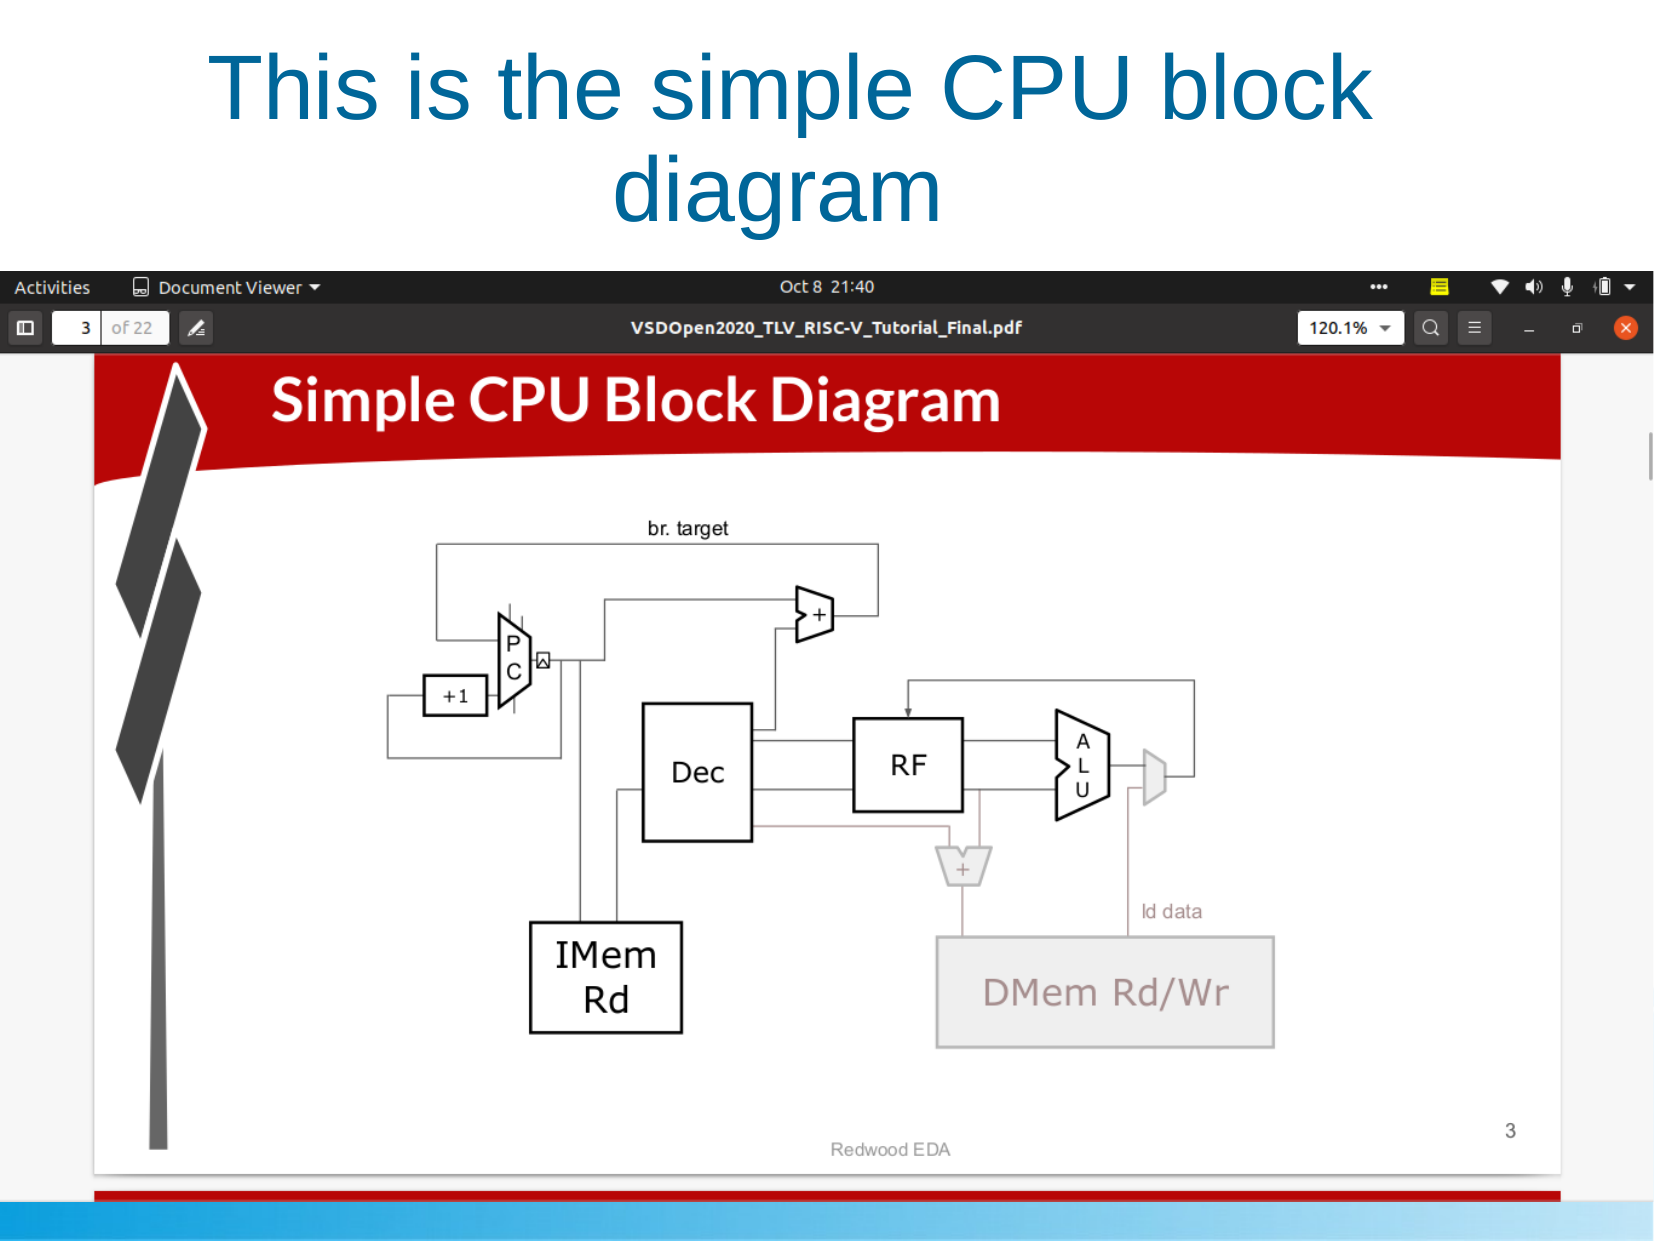

# This is the simple CPU block diagram